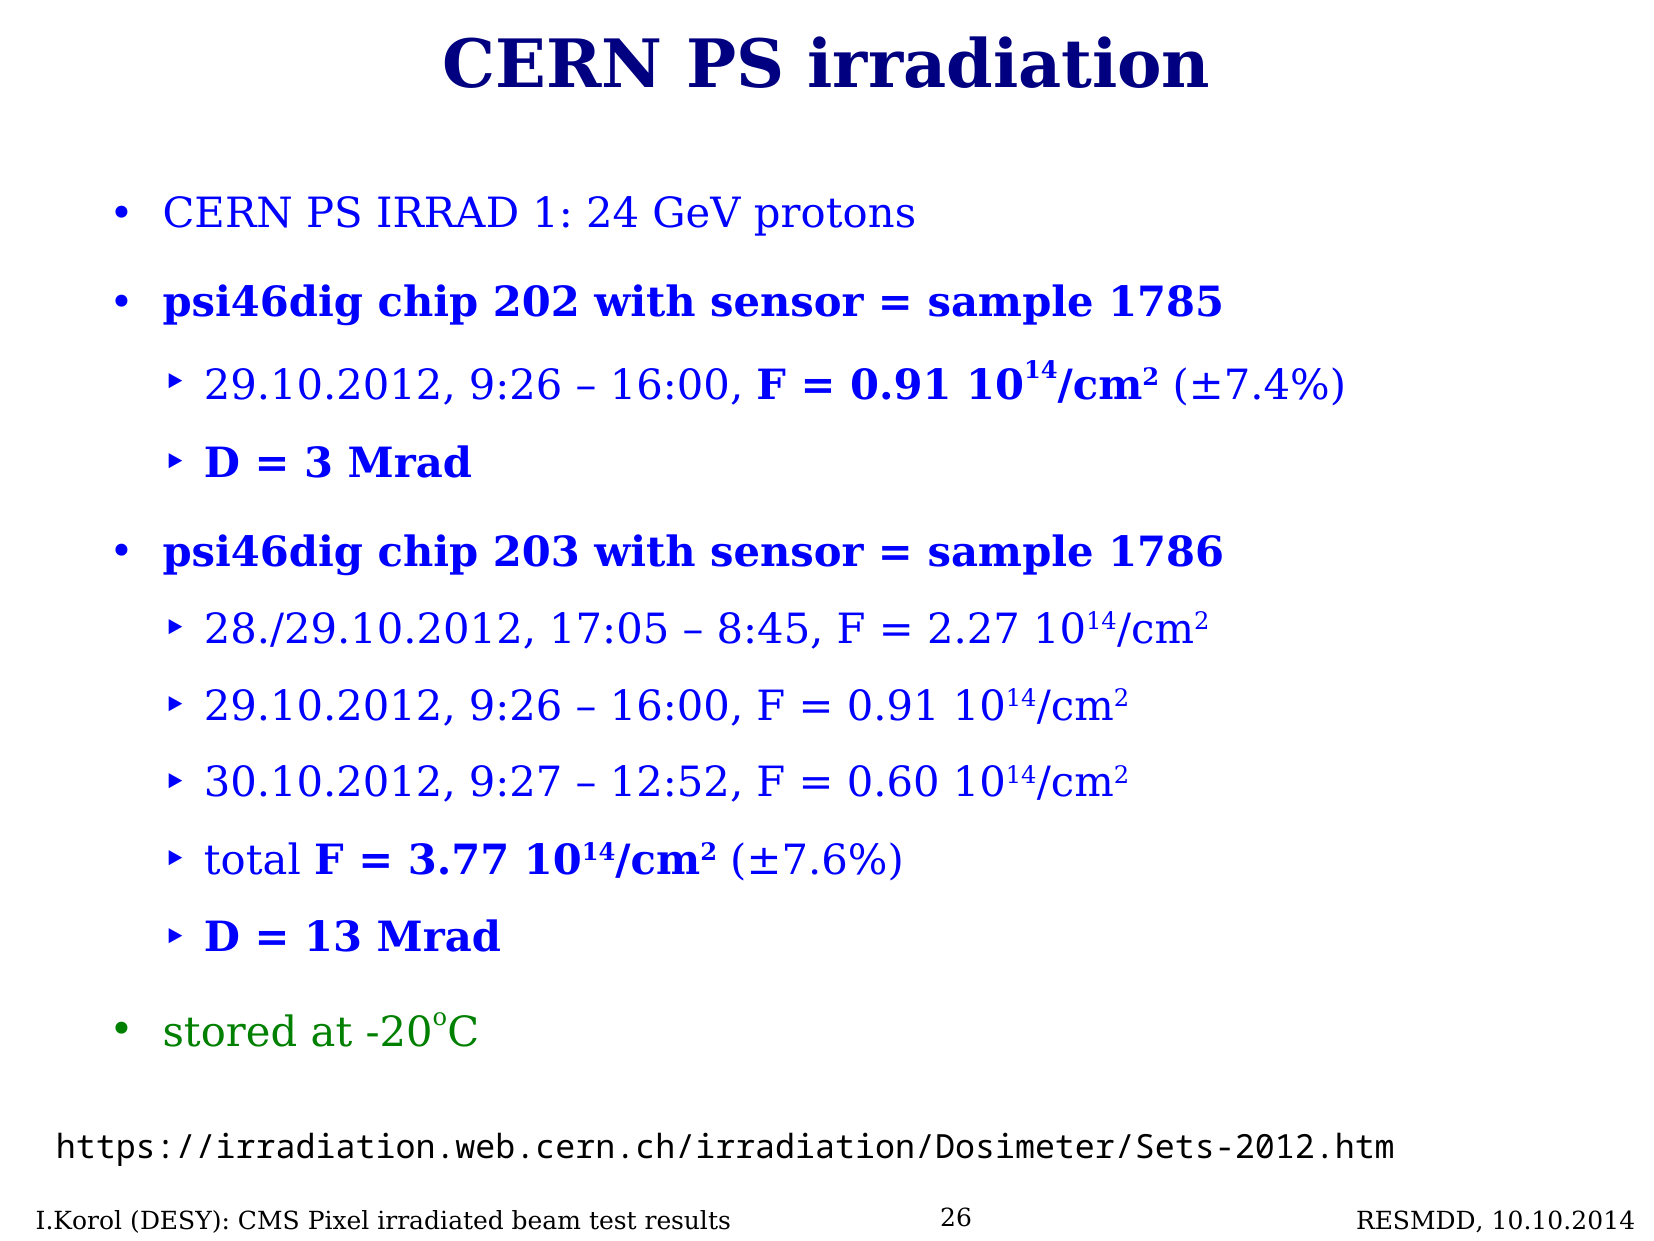

# CERN PS irradiation
CERN PS IRRAD 1: 24 GeV protons
psi46dig chip 202 with sensor = sample 1785
29.10.2012, 9:26 – 16:00, F = 0.91 1014/cm2 (±7.4%)
D = 3 Mrad
psi46dig chip 203 with sensor = sample 1786
28./29.10.2012, 17:05 – 8:45, F = 2.27 1014/cm2
29.10.2012, 9:26 – 16:00, F = 0.91 1014/cm2
30.10.2012, 9:27 – 12:52, F = 0.60 1014/cm2
total F = 3.77 1014/cm2 (±7.6%)
D = 13 Mrad
stored at -20oC
https://irradiation.web.cern.ch/irradiation/Dosimeter/Sets-2012.htm